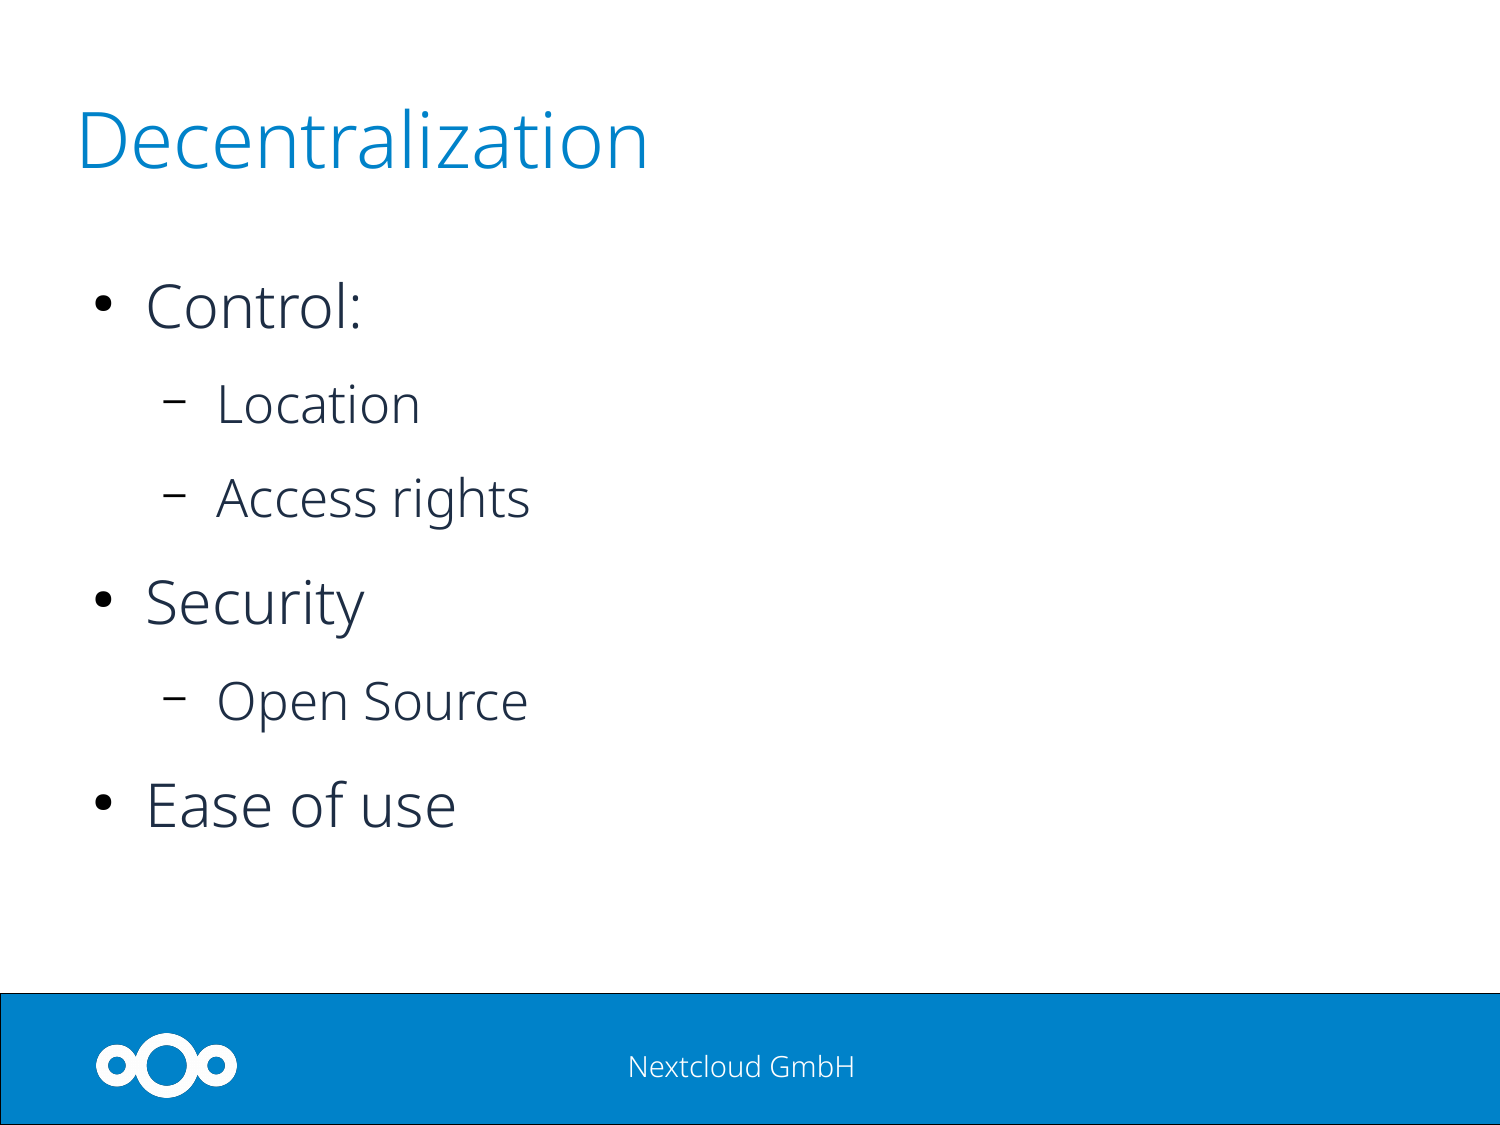

# Decentralization
Control:
Location
Access rights
Security
Open Source
Ease of use